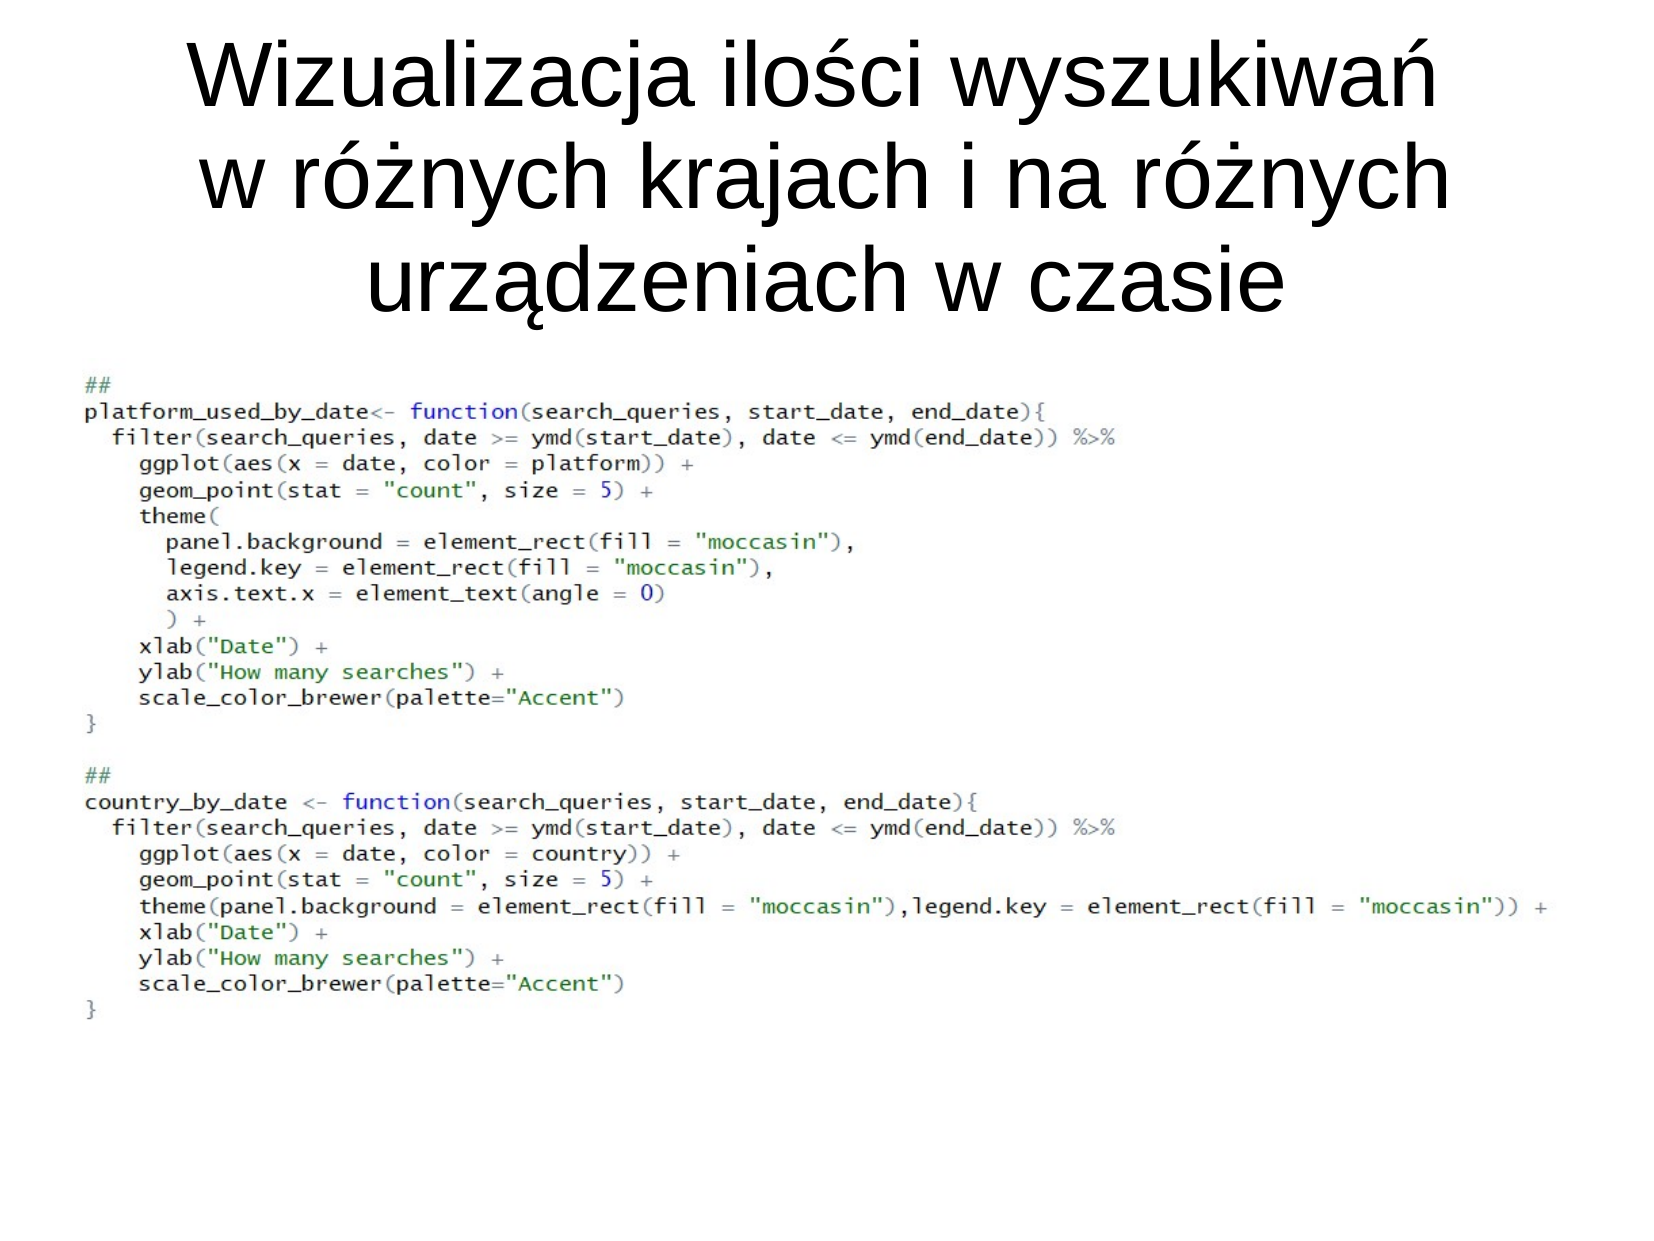

# Wizualizacja ilości wyszukiwań w różnych krajach i na różnych urządzeniach w czasie